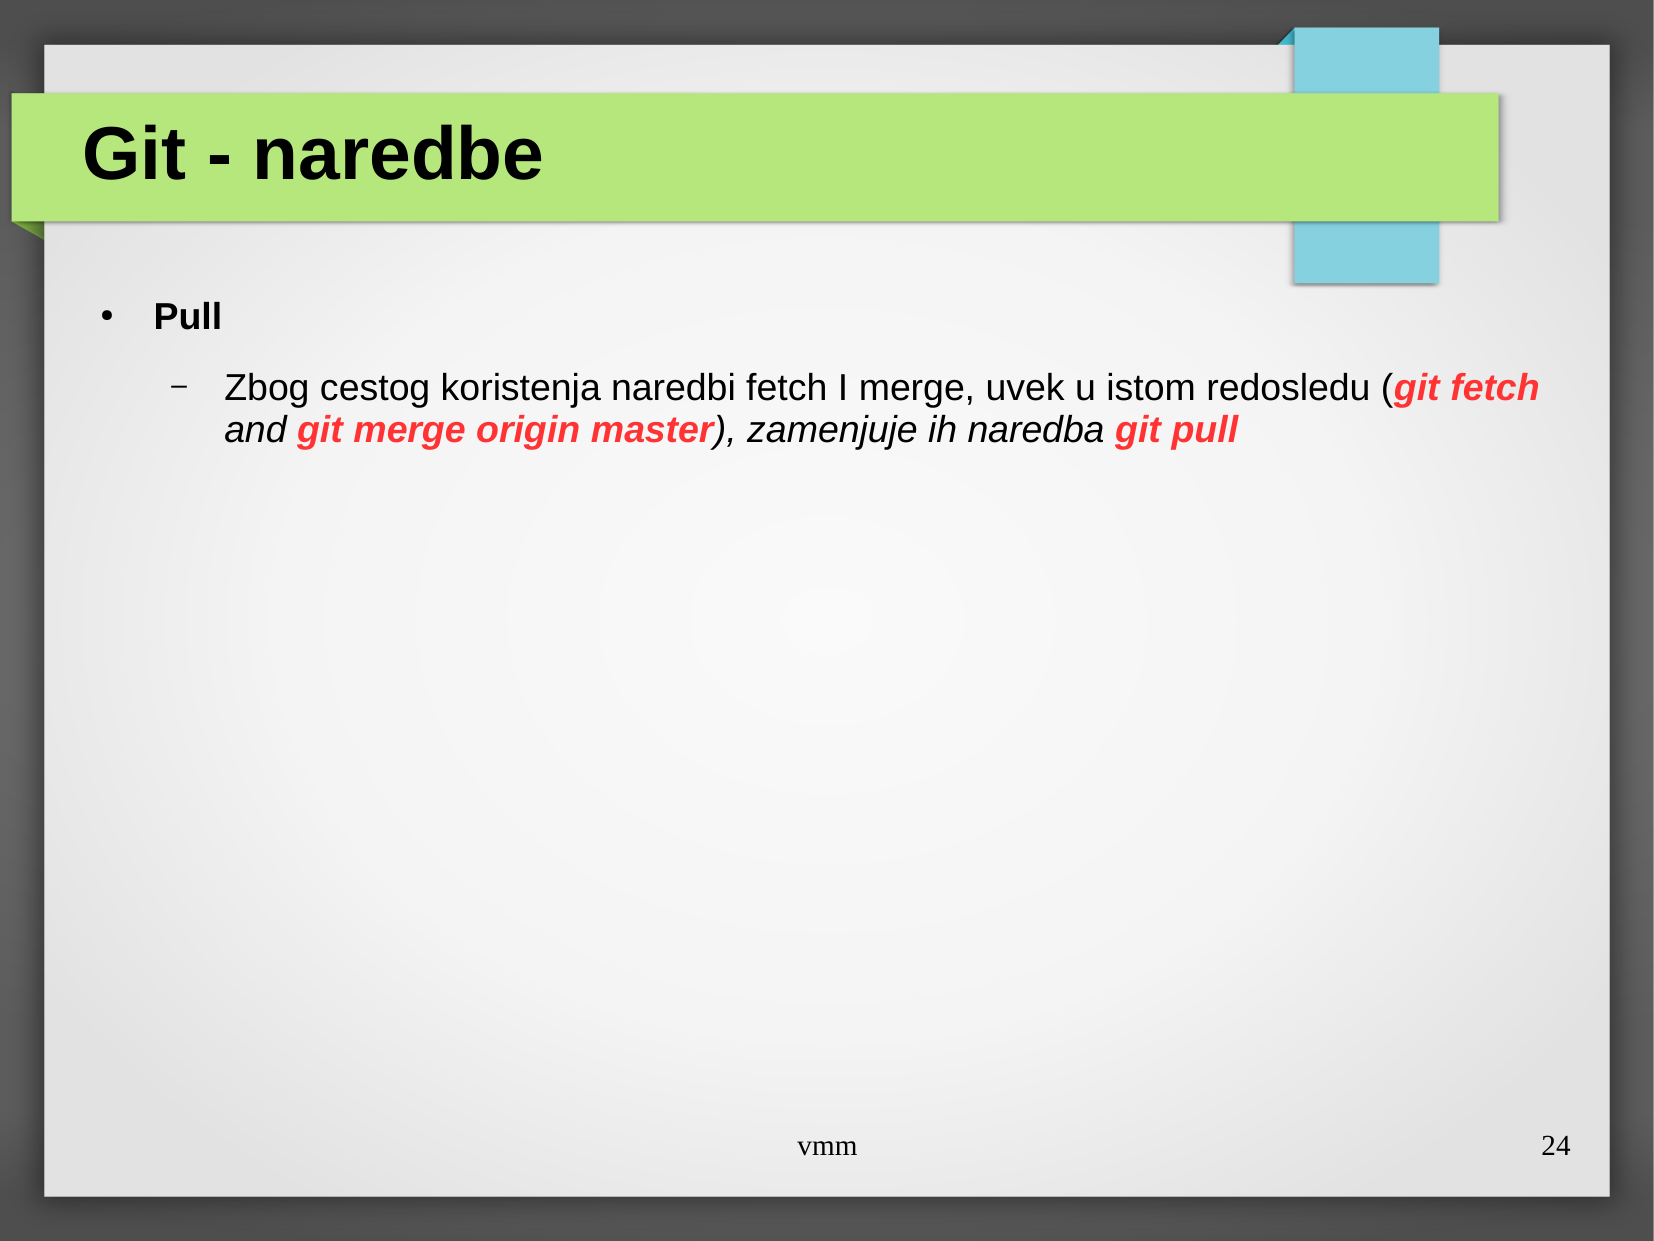

# Git - naredbe
Pull
Zbog cestog koristenja naredbi fetch I merge, uvek u istom redosledu (git fetch and git merge origin master), zamenjuje ih naredba git pull
vmm
24